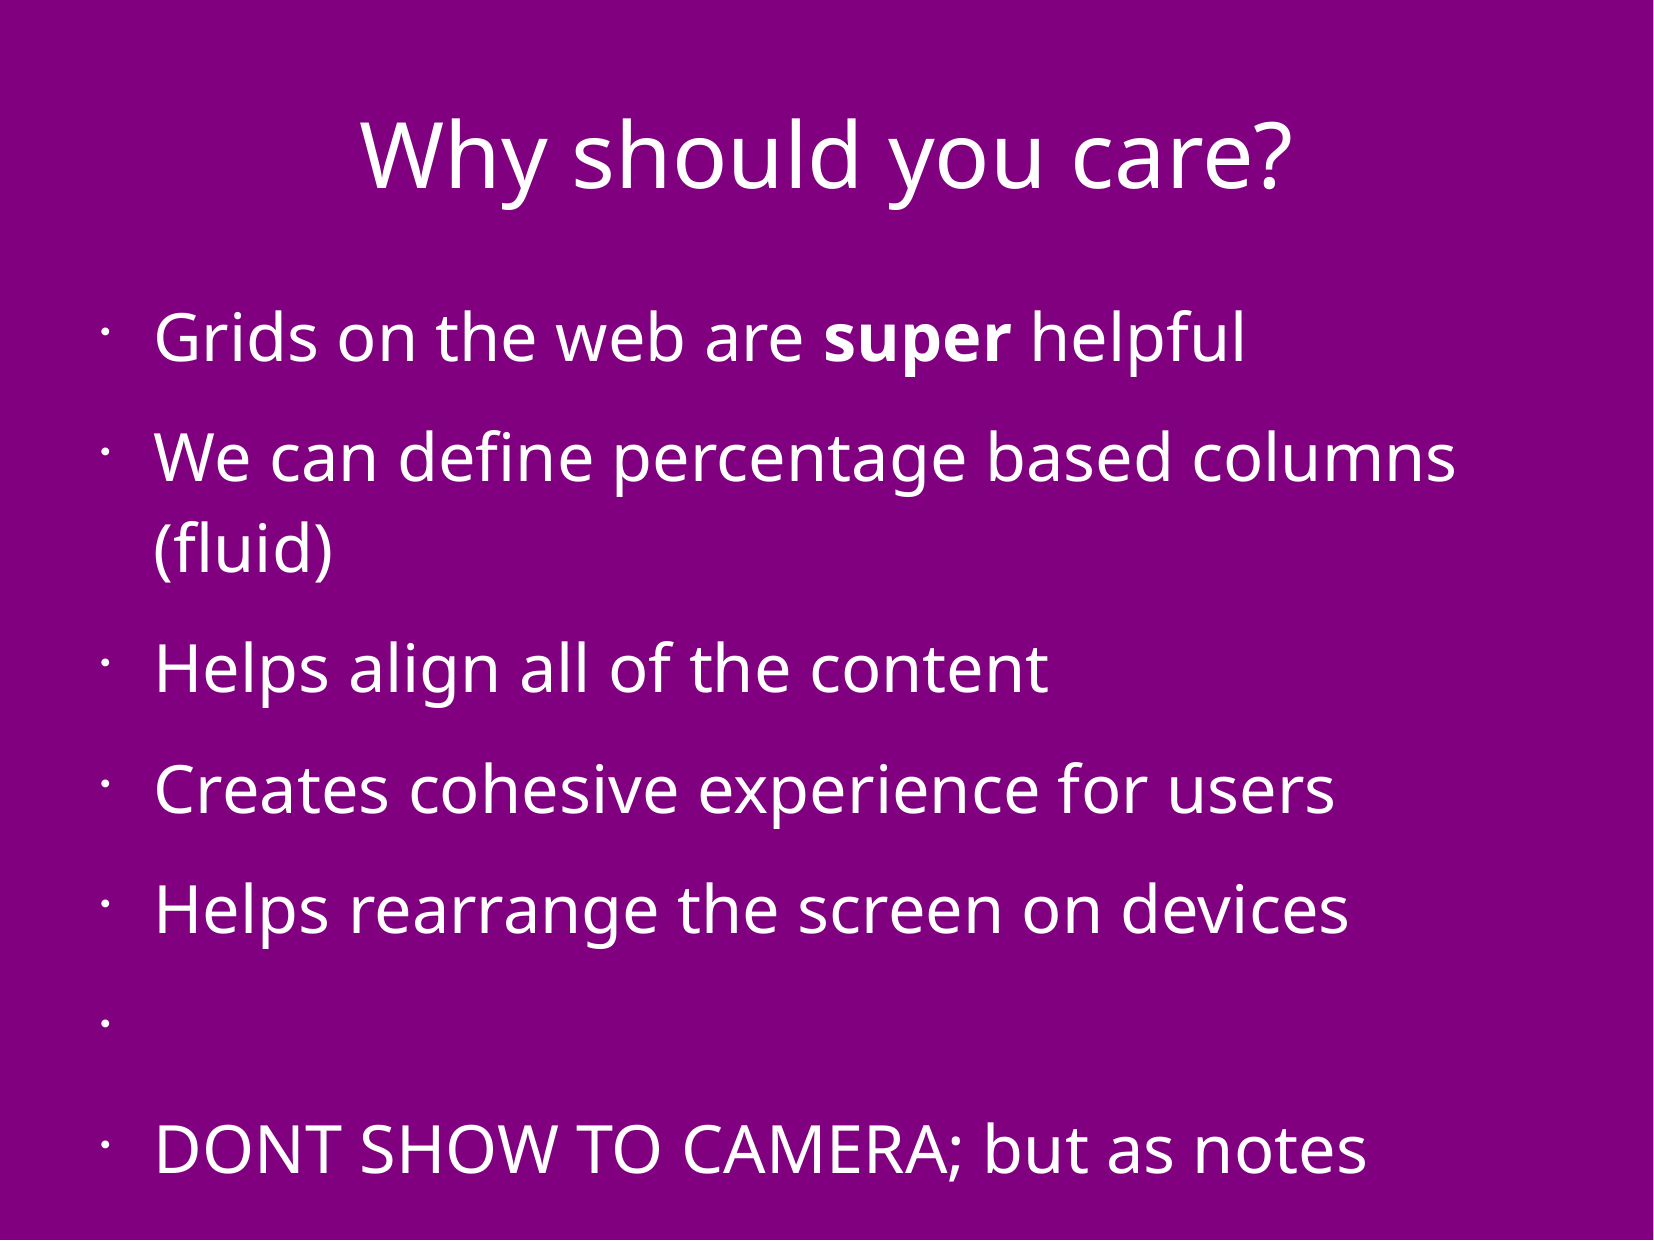

# Why should you care?
Grids on the web are super helpful
We can define percentage based columns (fluid)
Helps align all of the content
Creates cohesive experience for users
Helps rearrange the screen on devices
DONT SHOW TO CAMERA; but as notes